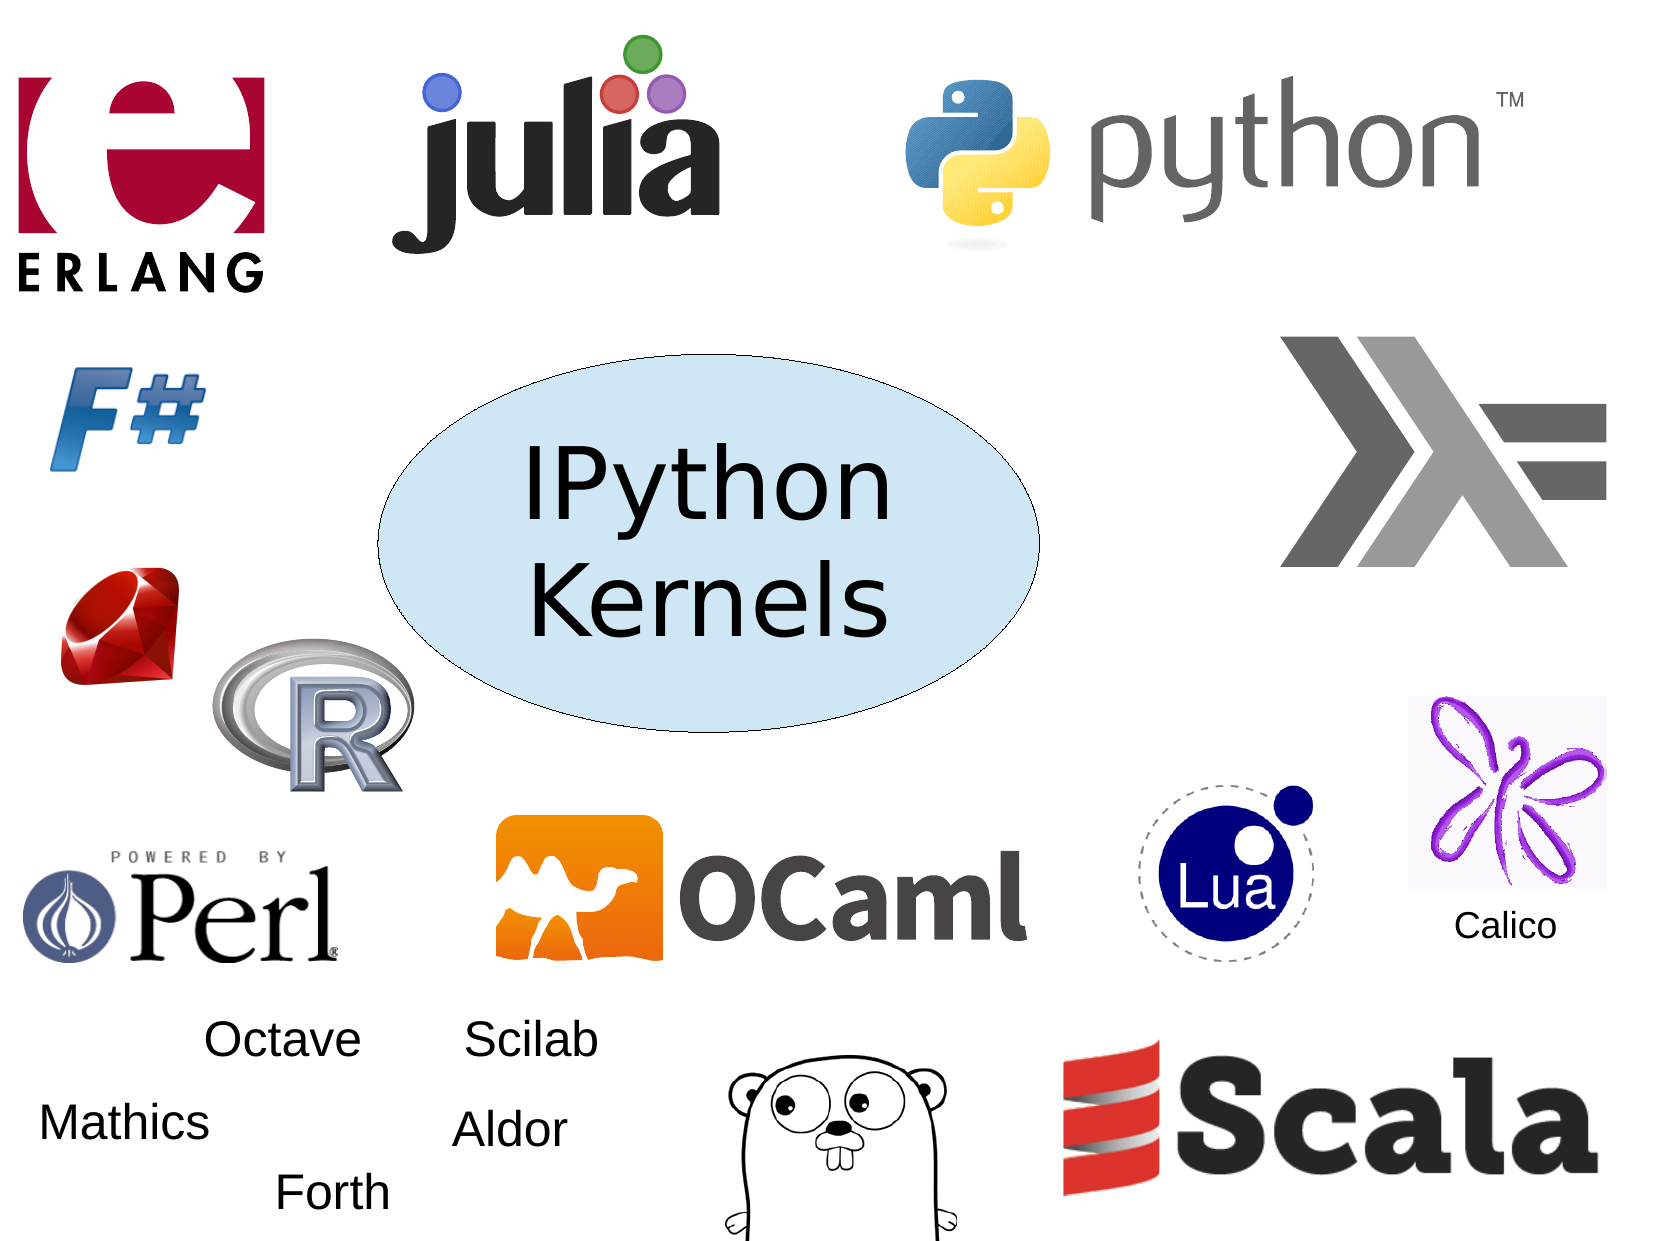

IPython
Kernels
Calico
Octave
Scilab
Mathics
Aldor
Forth